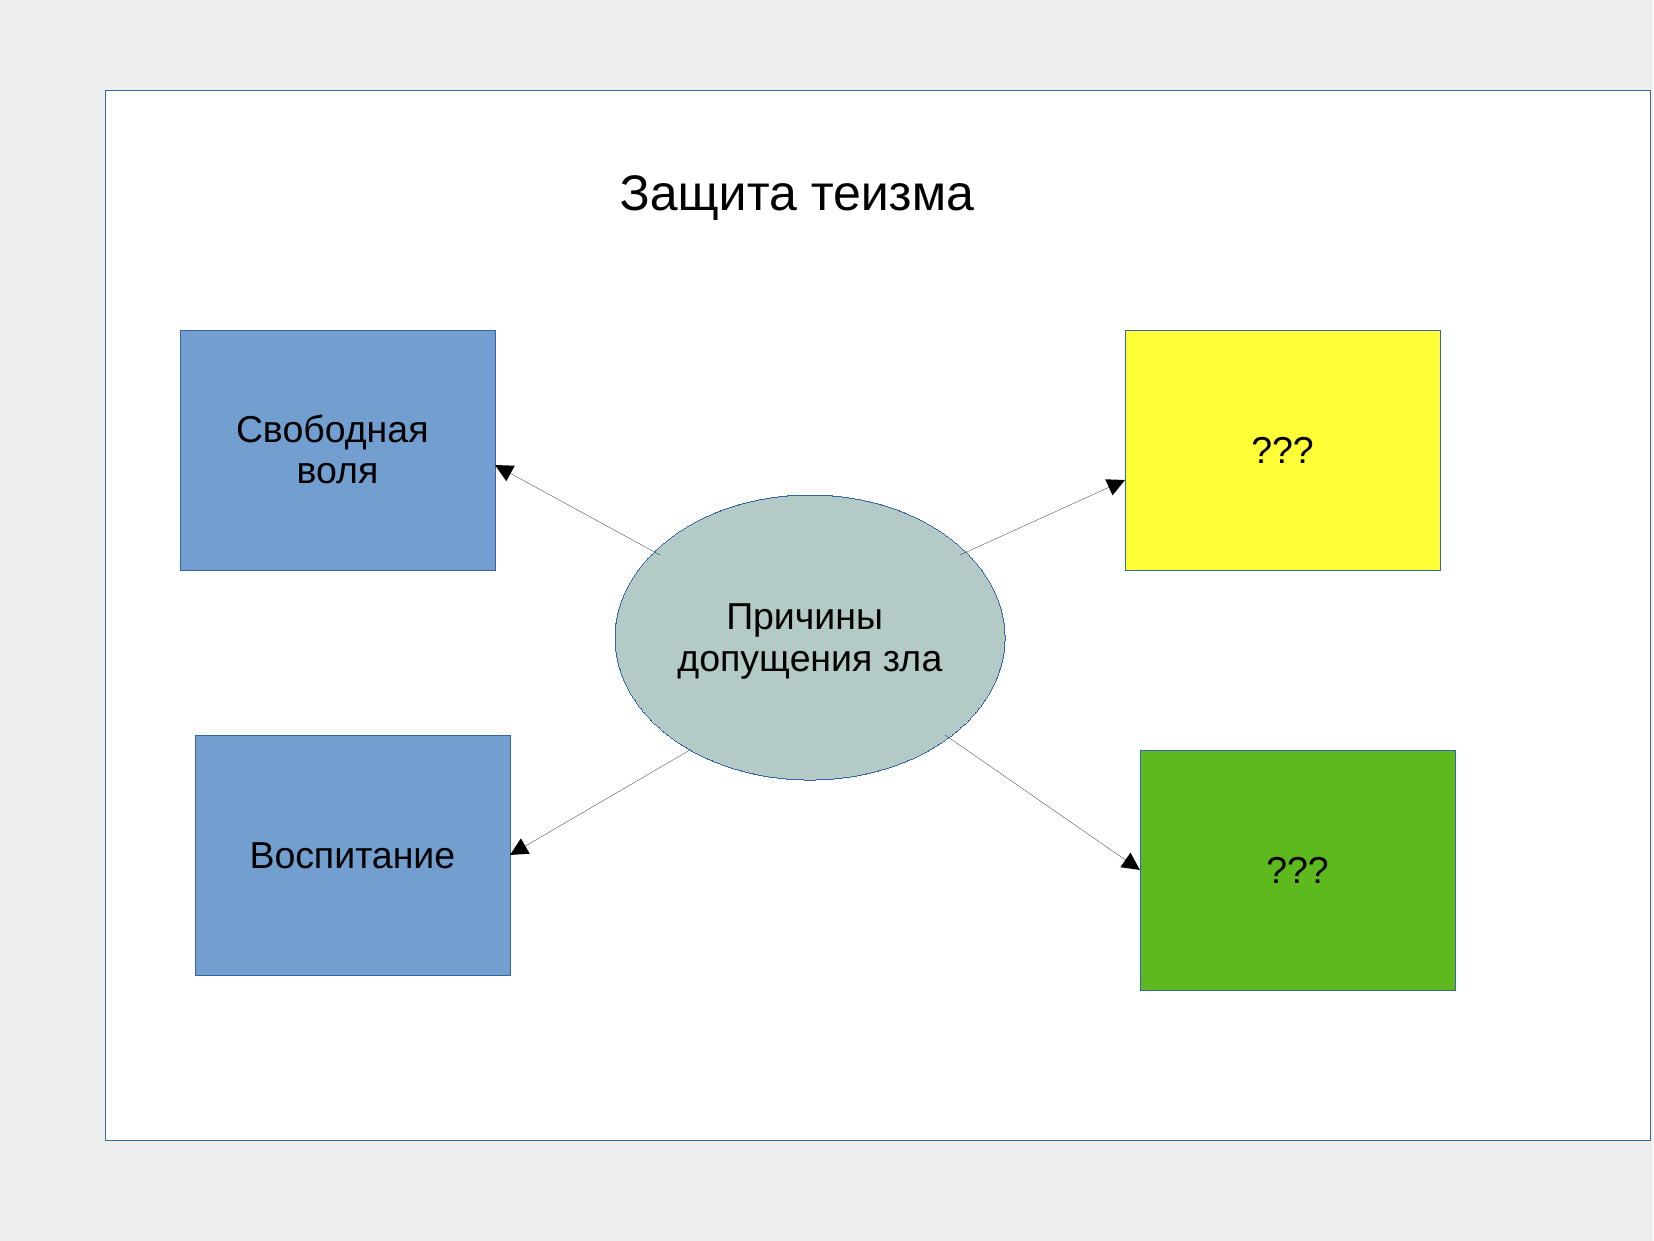

# Защита теизма
Свободная
воля
???
Причины
допущения зла
Воспитание
???